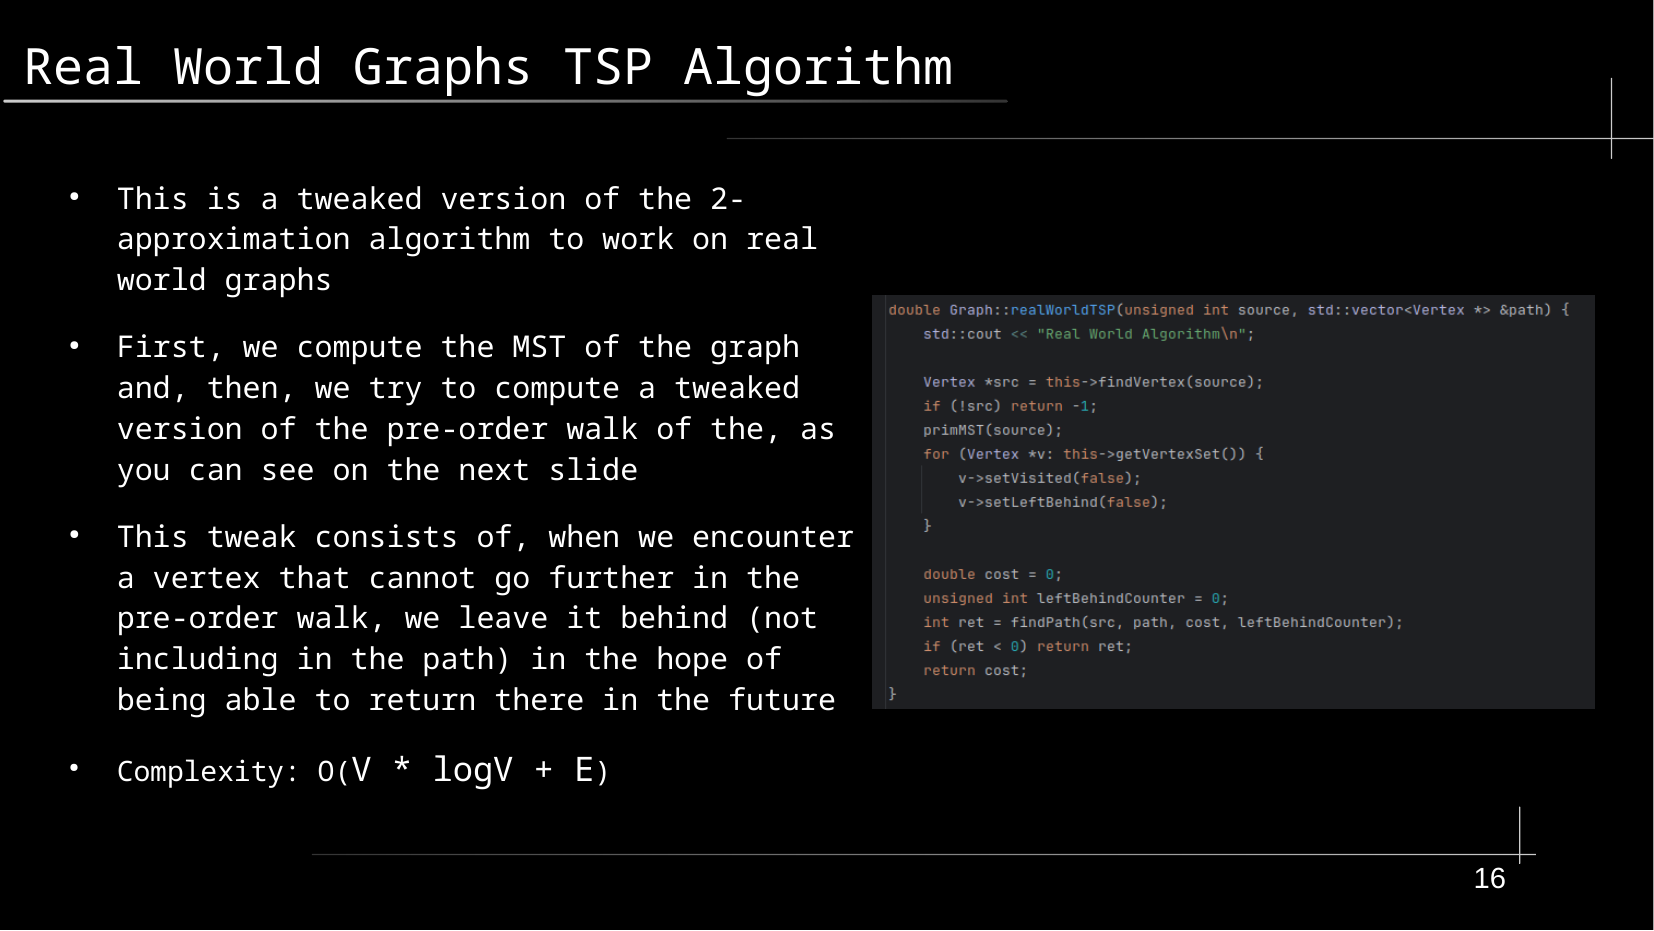

# Real World Graphs TSP Algorithm
This is a tweaked version of the 2-approximation algorithm to work on real world graphs
First, we compute the MST of the graph and, then, we try to compute a tweaked version of the pre-order walk of the, as you can see on the next slide
This tweak consists of, when we encounter a vertex that cannot go further in the pre-order walk, we leave it behind (not including in the path) in the hope of being able to return there in the future
Complexity: O(V * logV + E)
16